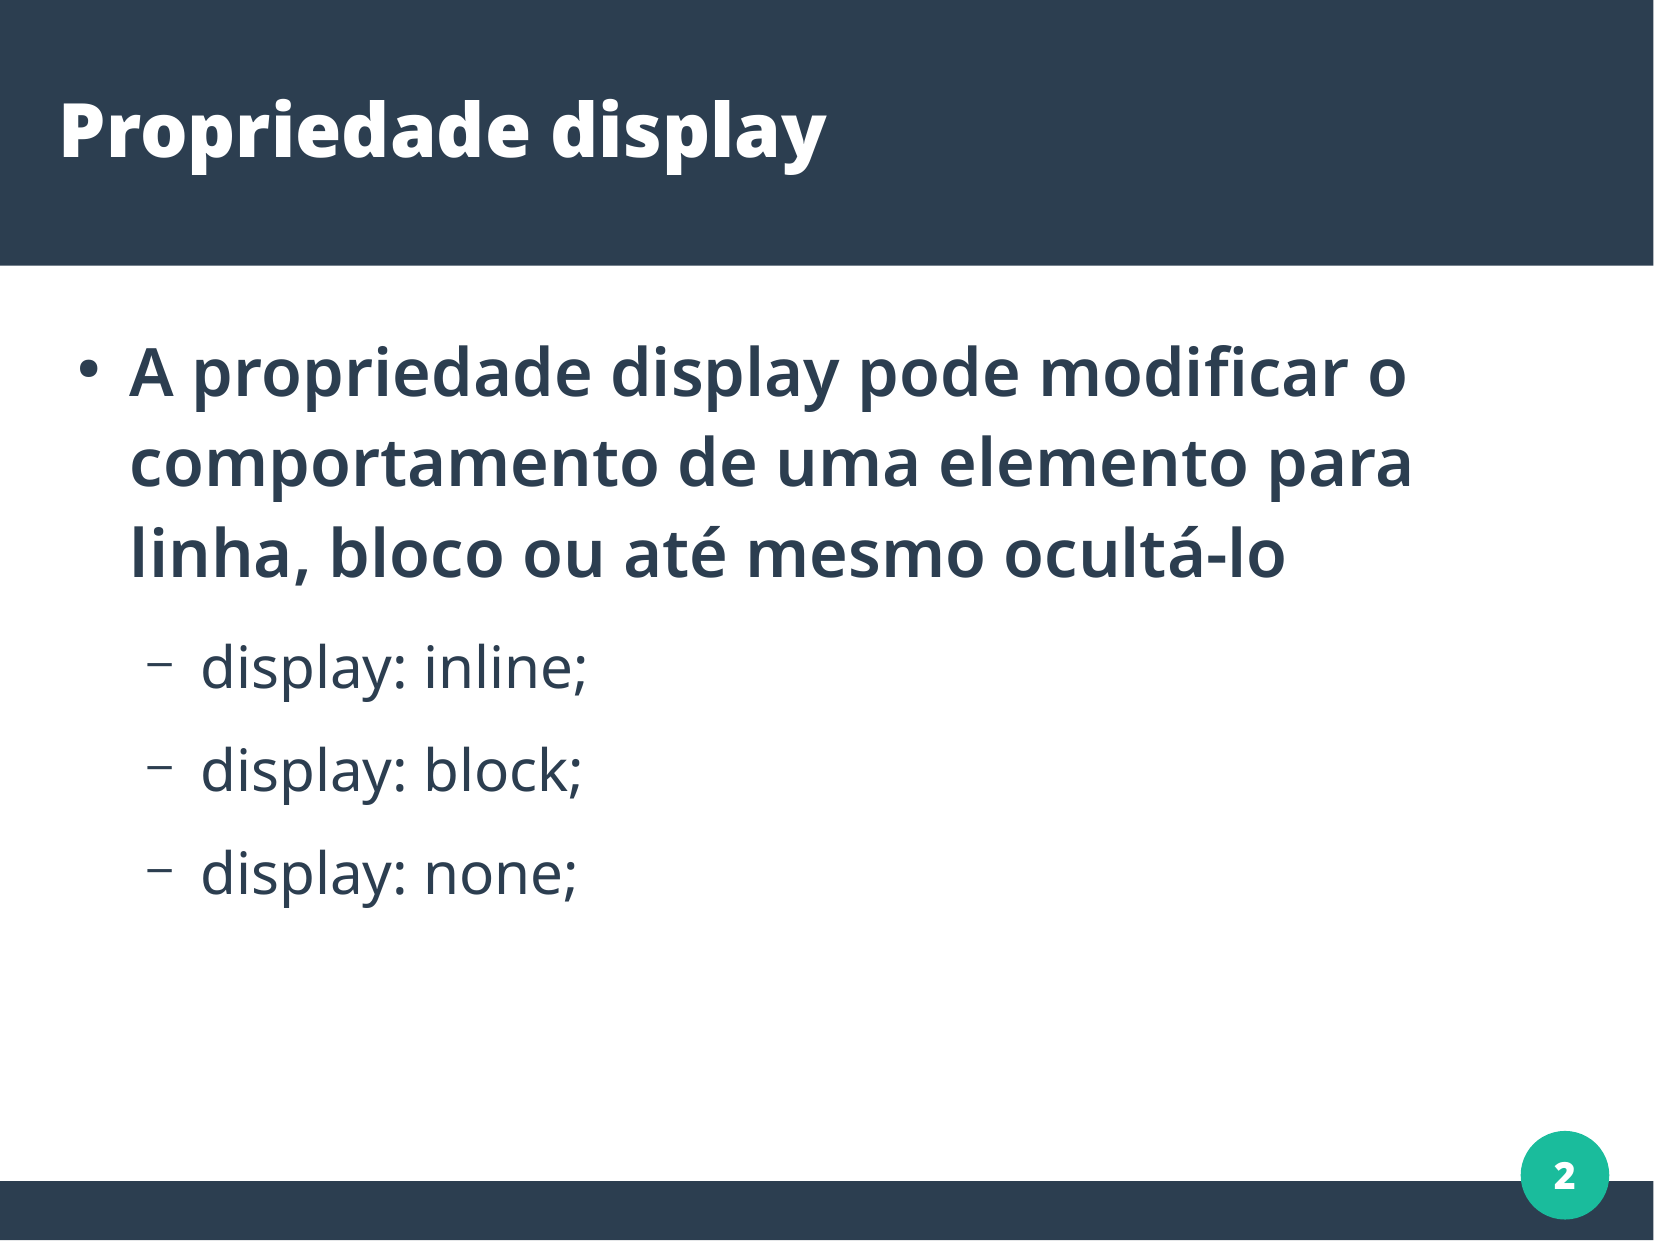

# Propriedade display
A propriedade display pode modificar o comportamento de uma elemento para linha, bloco ou até mesmo ocultá-lo
display: inline;
display: block;
display: none;
2